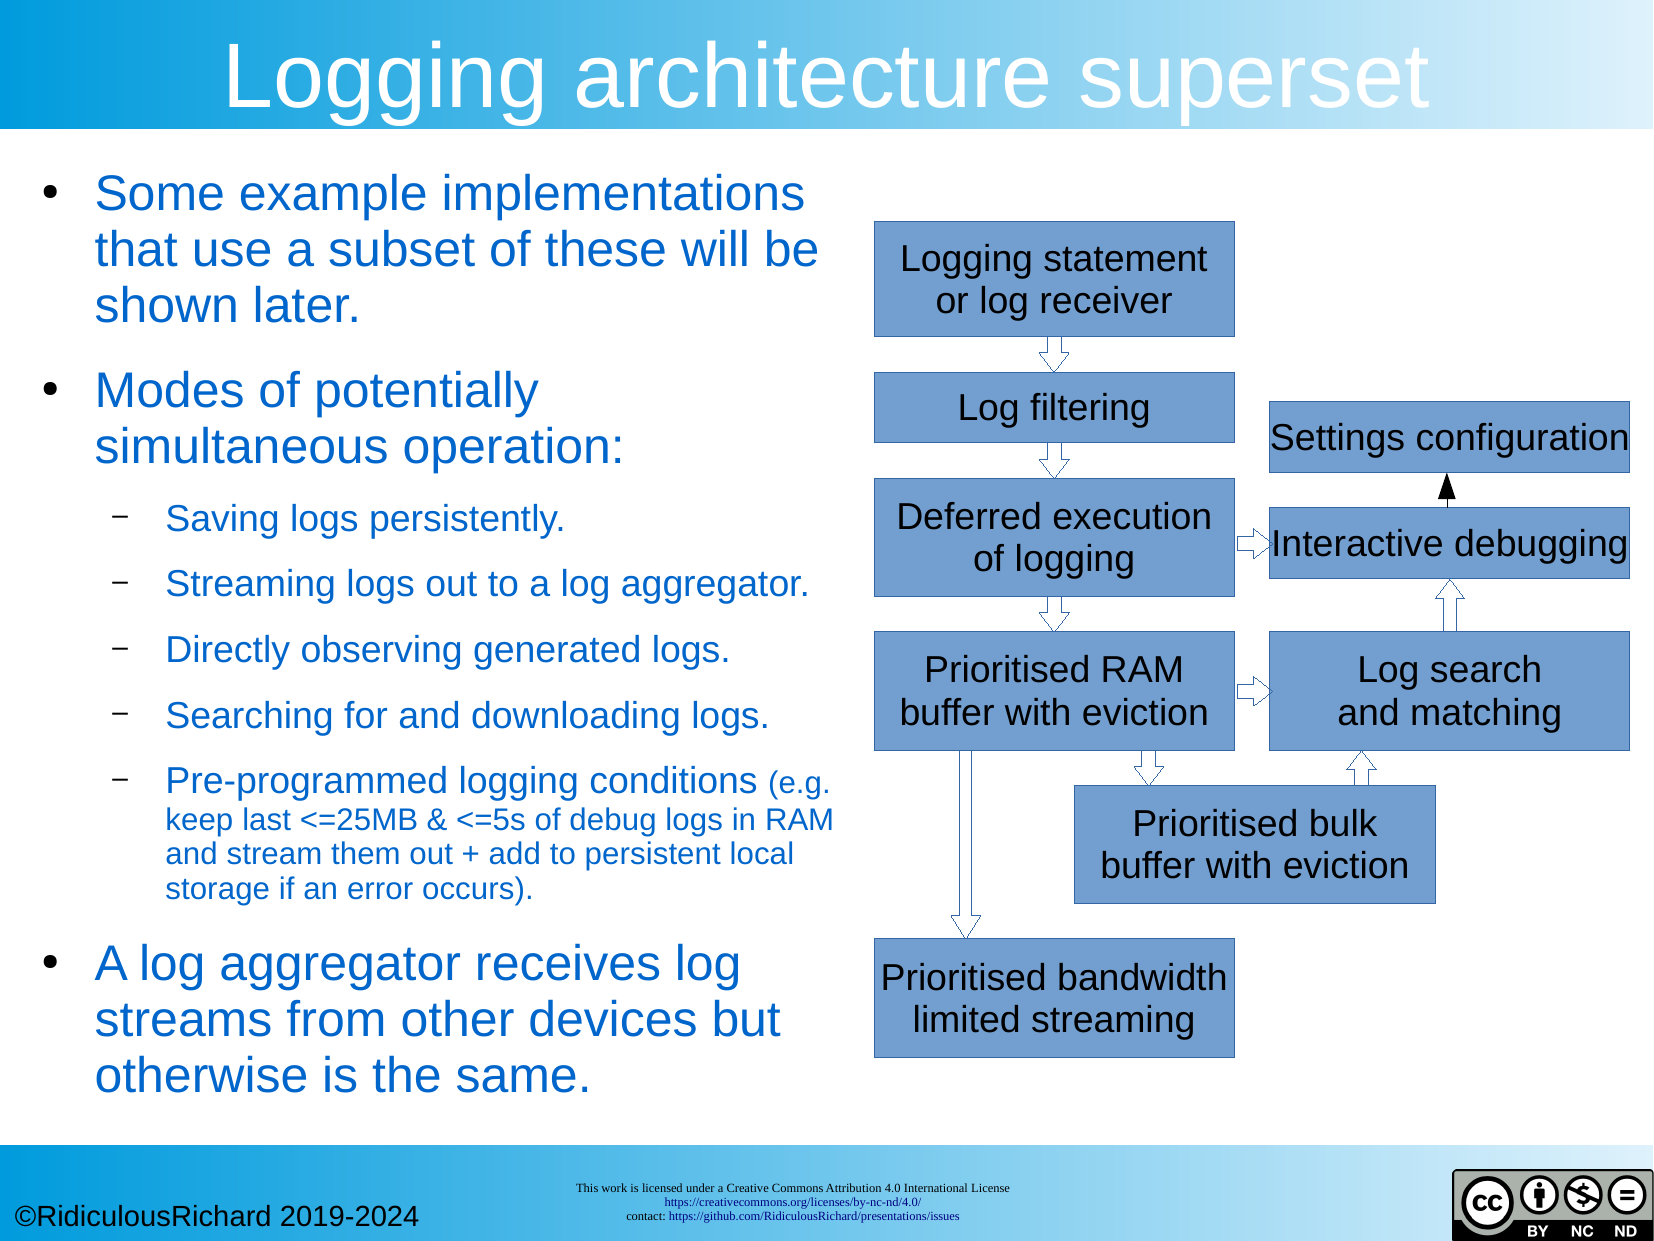

# Logging architecture superset
Some example implementations that use a subset of these will be shown later.
Modes of potentially simultaneous operation:
Saving logs persistently.
Streaming logs out to a log aggregator.
Directly observing generated logs.
Searching for and downloading logs.
Pre-programmed logging conditions (e.g. keep last <=25MB & <=5s of debug logs in RAM and stream them out + add to persistent local storage if an error occurs).
A log aggregator receives log streams from other devices but otherwise is the same.
Logging statement
or log receiver
Log filtering
Settings configuration
Deferred execution
of logging
Interactive debugging
Prioritised RAM
buffer with eviction
Log search
and matching
Prioritised bulk
buffer with eviction
Prioritised bandwidth
limited streaming